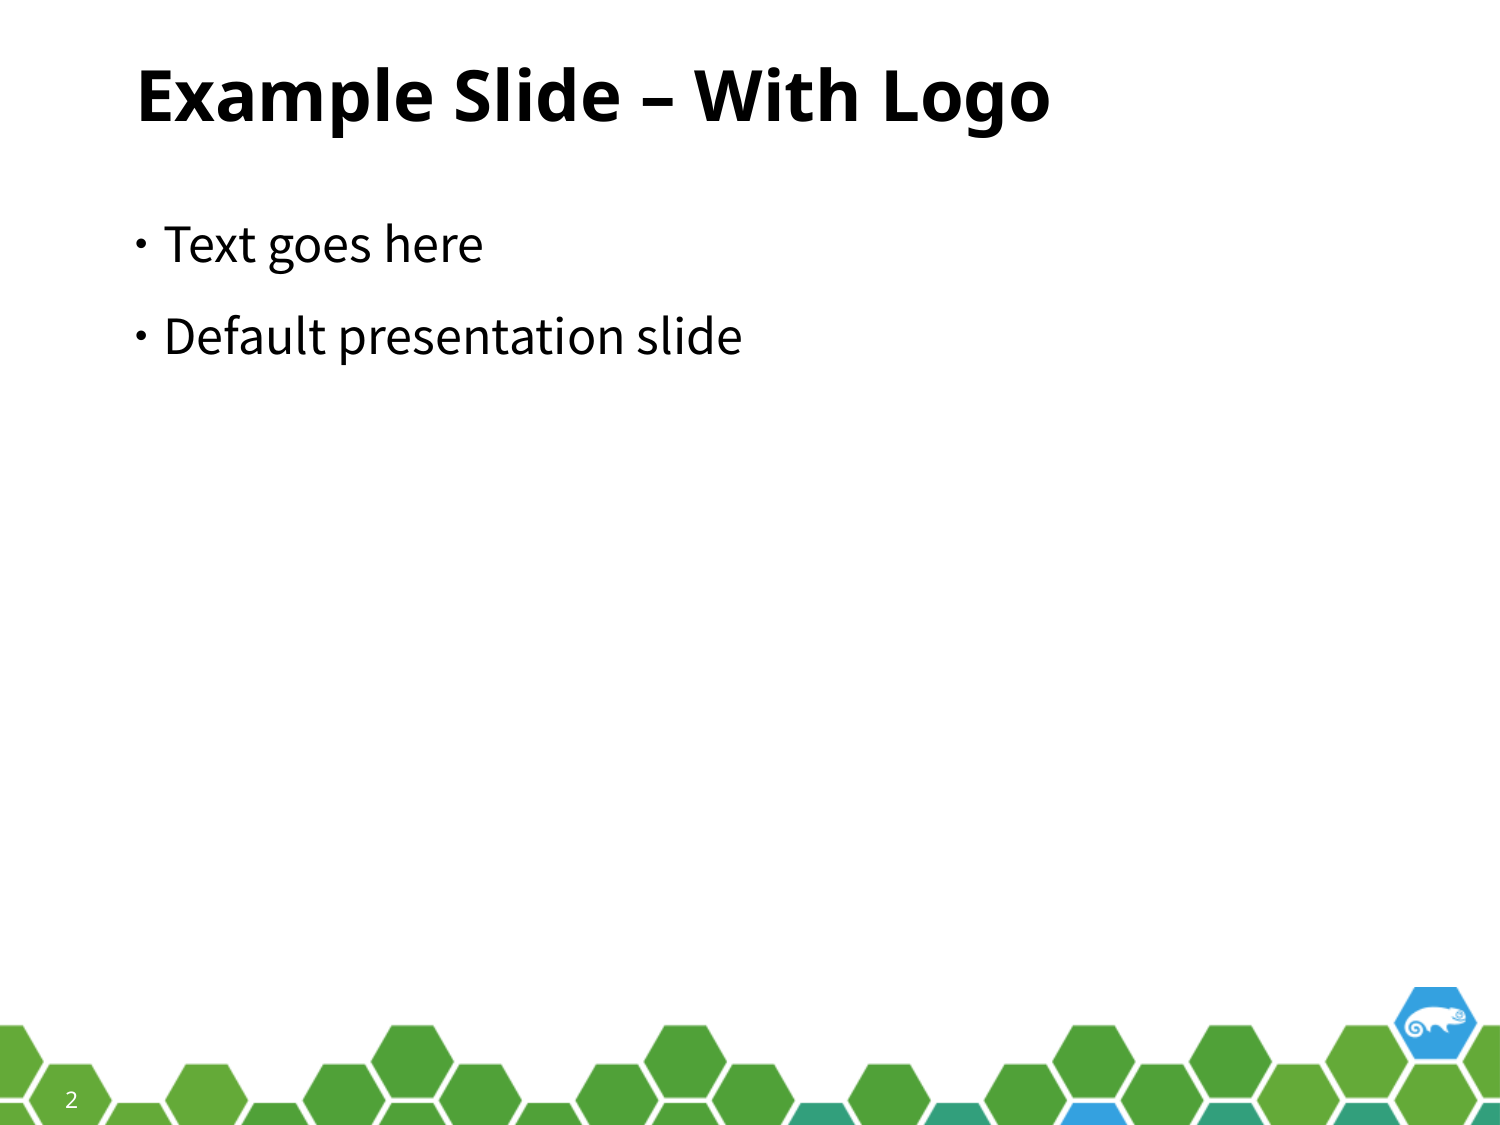

# Example Slide – With Logo
Text goes here
Default presentation slide